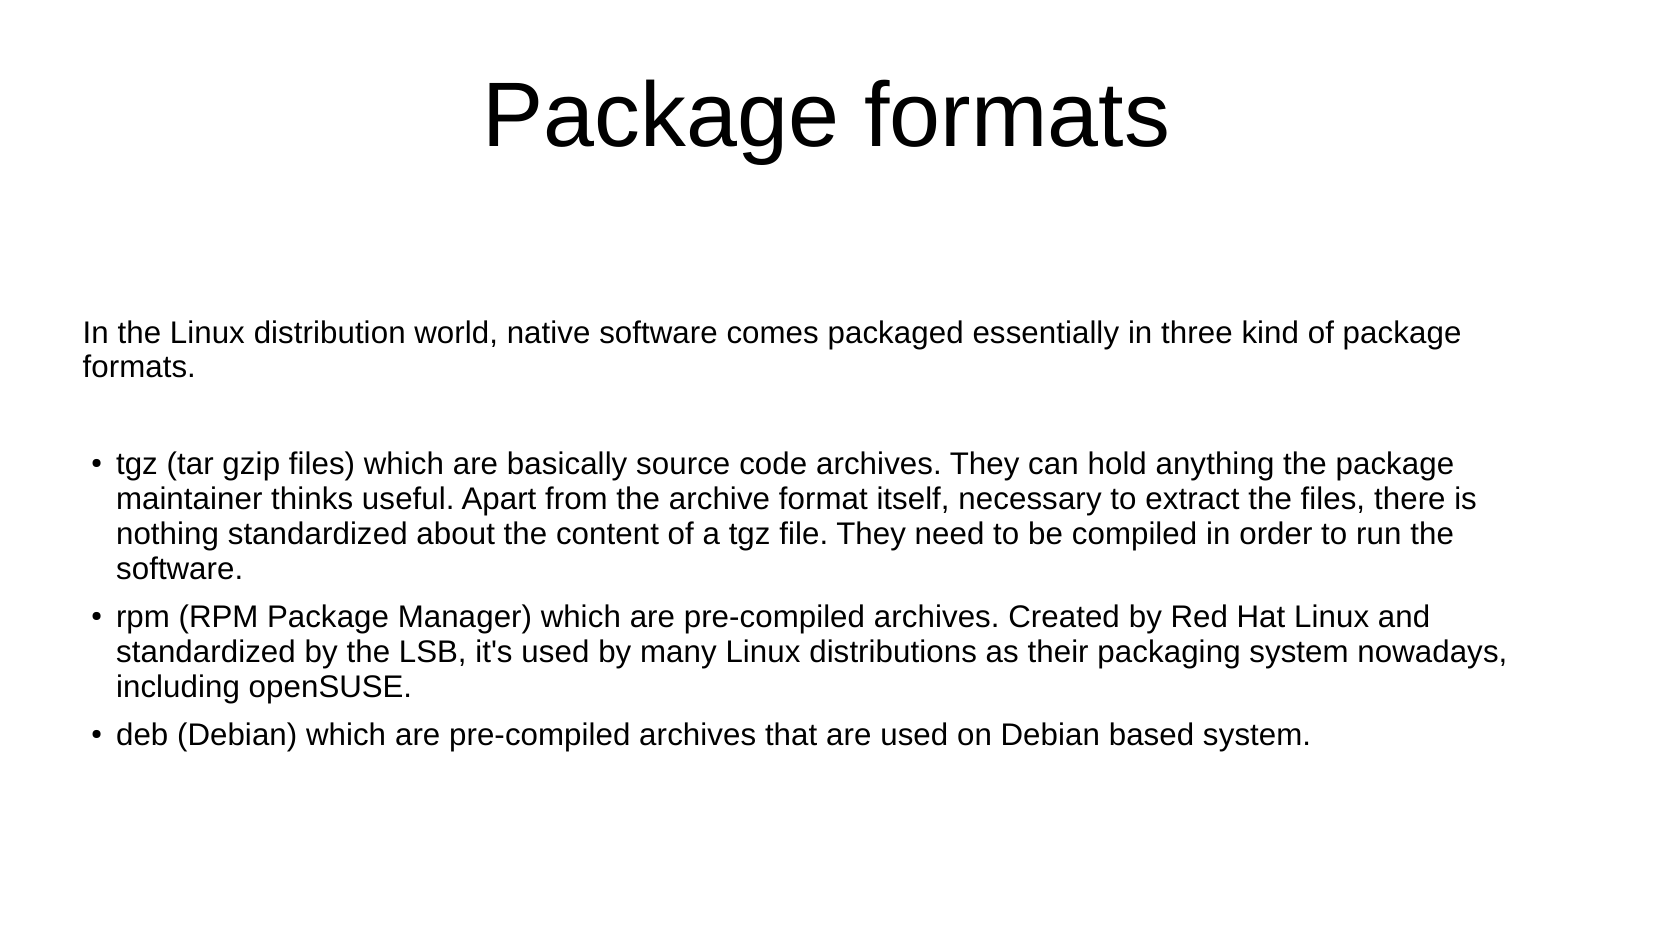

# Package formats
In the Linux distribution world, native software comes packaged essentially in three kind of package formats.
tgz (tar gzip files) which are basically source code archives. They can hold anything the package maintainer thinks useful. Apart from the archive format itself, necessary to extract the files, there is nothing standardized about the content of a tgz file. They need to be compiled in order to run the software.
rpm (RPM Package Manager) which are pre-compiled archives. Created by Red Hat Linux and standardized by the LSB, it's used by many Linux distributions as their packaging system nowadays, including openSUSE.
deb (Debian) which are pre-compiled archives that are used on Debian based system.